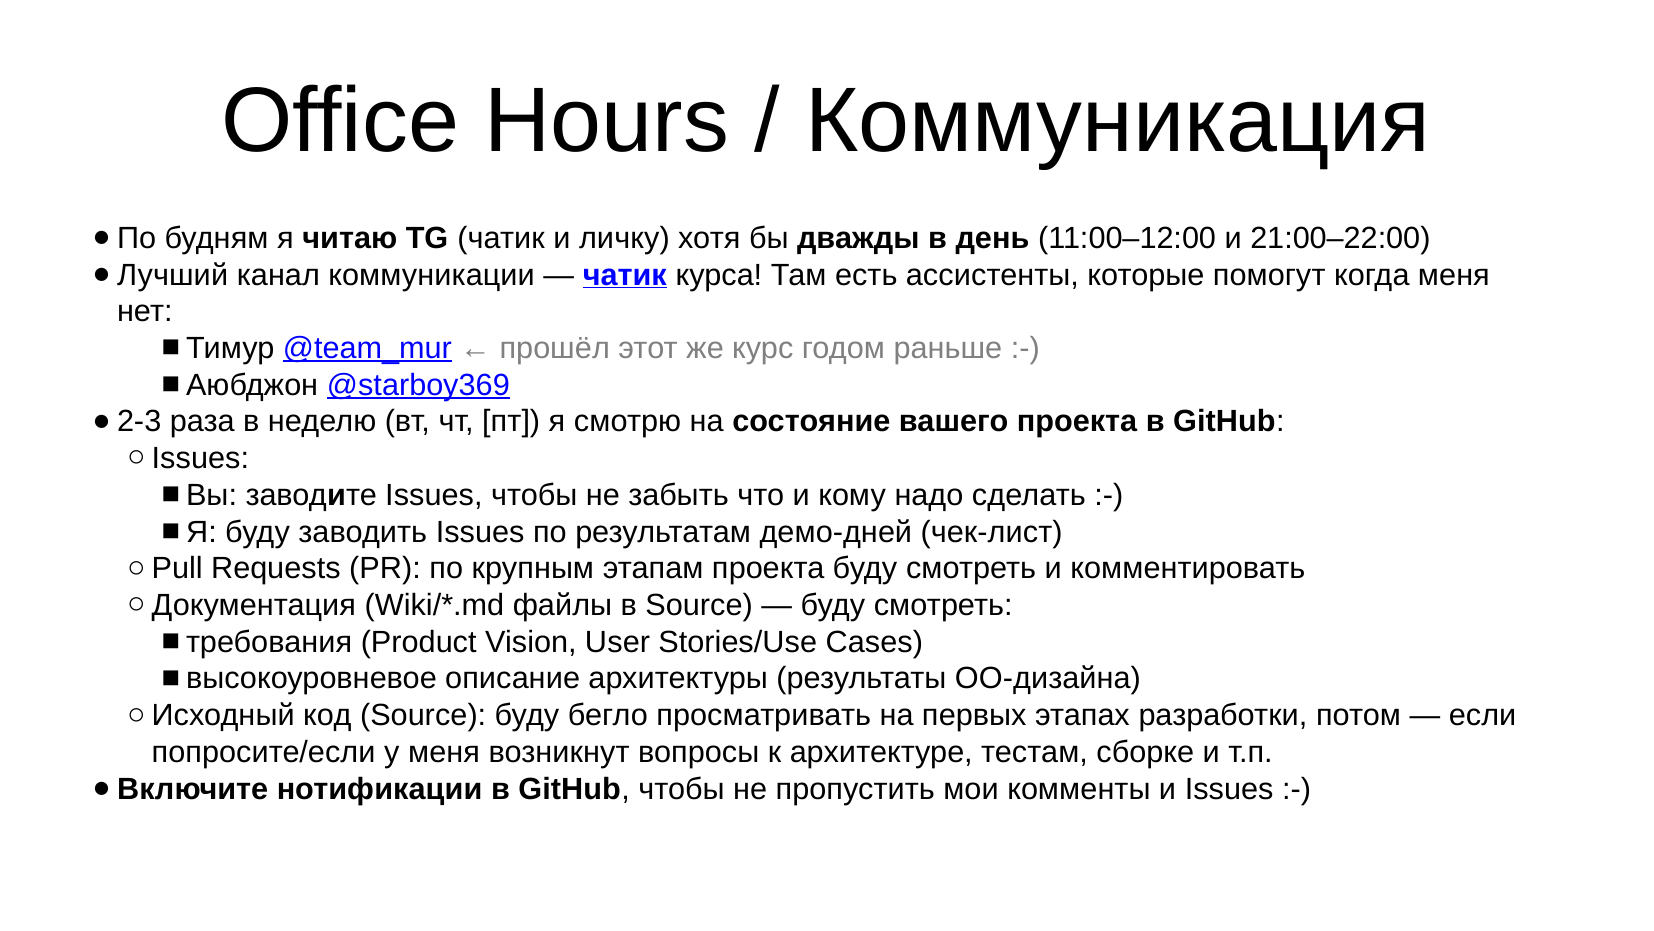

Office Hours / Коммуникация
По будням я читаю TG (чатик и личку) хотя бы дважды в день (11:00–12:00 и 21:00–22:00)
Лучший канал коммуникации — чатик курса! Там есть ассистенты, которые помогут когда меня нет:
Тимур @team_mur ← прошёл этот же курс годом раньше :-)
Аюбджон @starboy369
2-3 раза в неделю (вт, чт, [пт]) я смотрю на состояние вашего проекта в GitHub:
Issues:
Вы: заводите Issues, чтобы не забыть что и кому надо сделать :-)
Я: буду заводить Issues по результатам демо-дней (чек-лист)
Pull Requests (PR): по крупным этапам проекта буду смотреть и комментировать
Документация (Wiki/*.md файлы в Source) — буду смотреть:
требования (Product Vision, User Stories/Use Cases)
высокоуровневое описание архитектуры (результаты ОО-дизайна)
Исходный код (Source): буду бегло просматривать на первых этапах разработки, потом — если попросите/если у меня возникнут вопросы к архитектуре, тестам, сборке и т.п.
Включите нотификации в GitHub, чтобы не пропустить мои комменты и Issues :-)